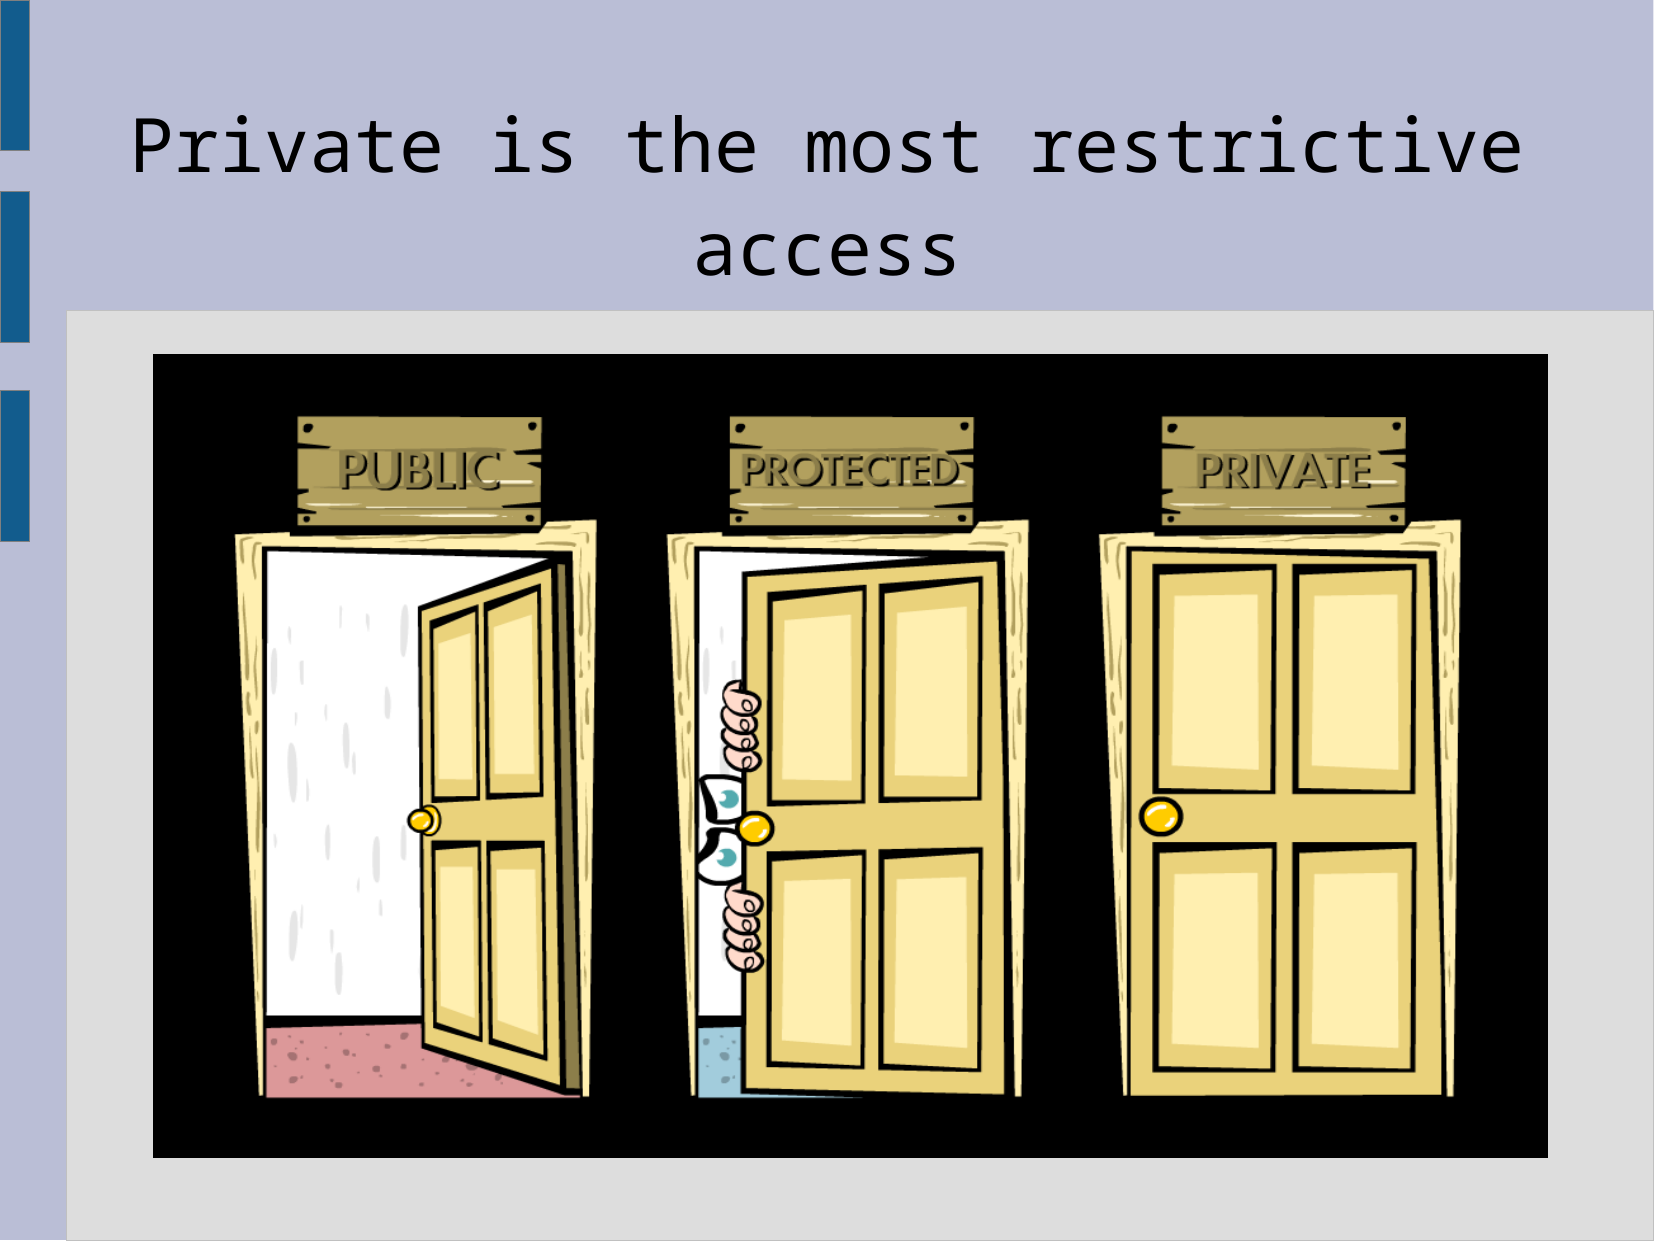

# Private is the most restrictive access